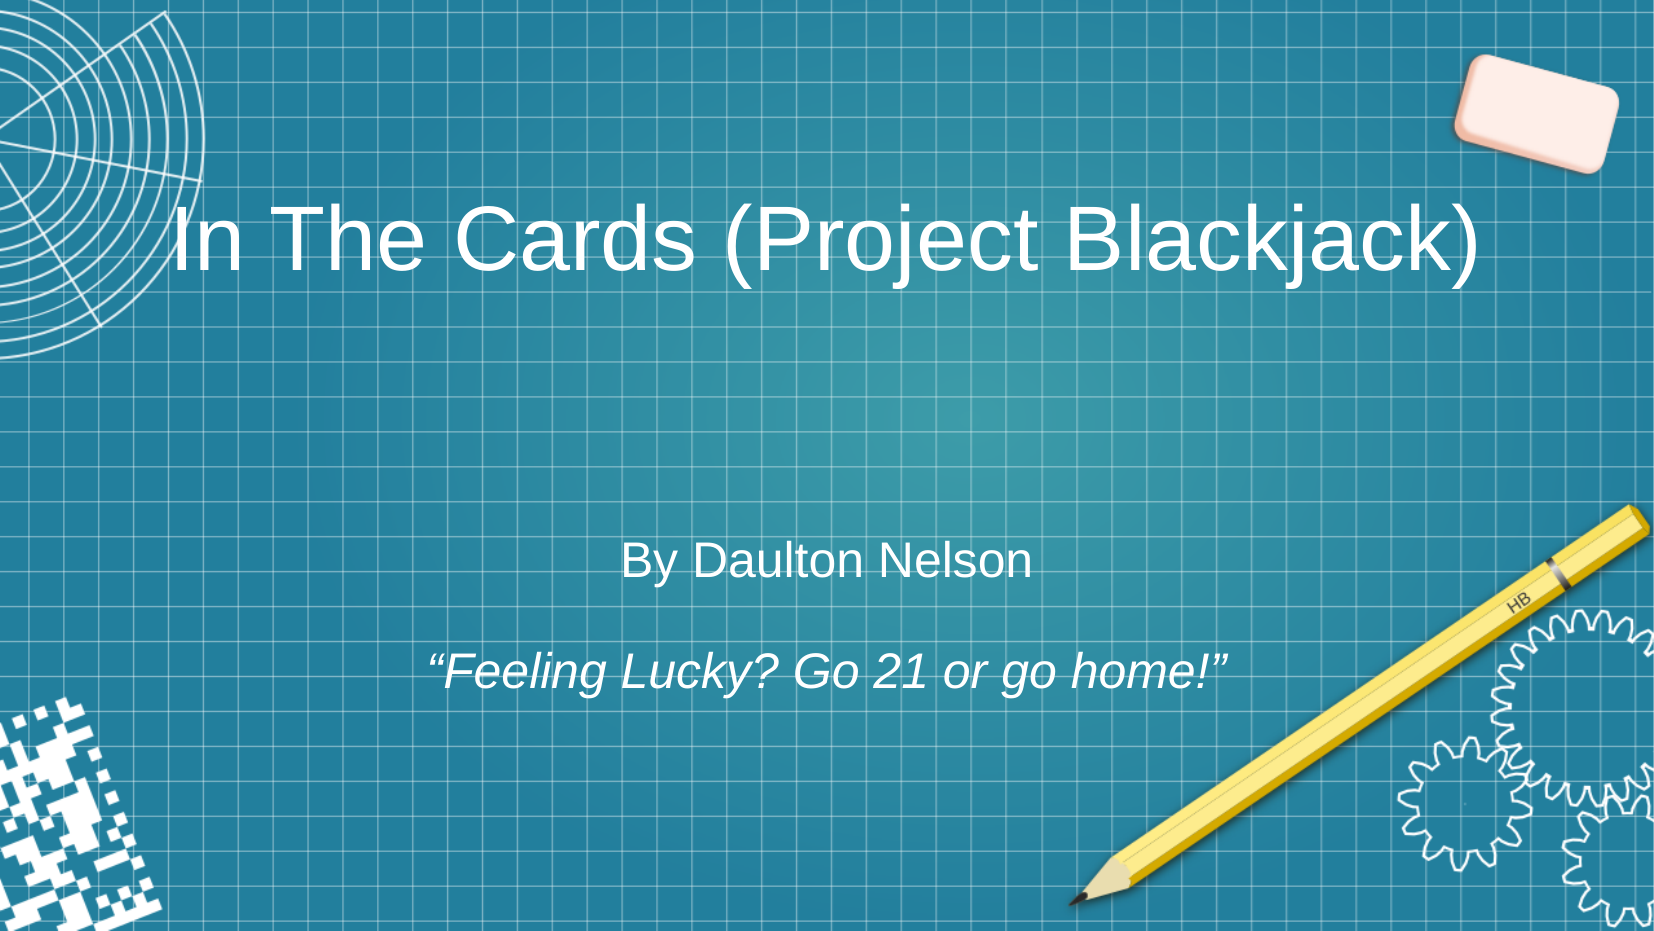

# In The Cards (Project Blackjack)
By Daulton Nelson
“Feeling Lucky? Go 21 or go home!”